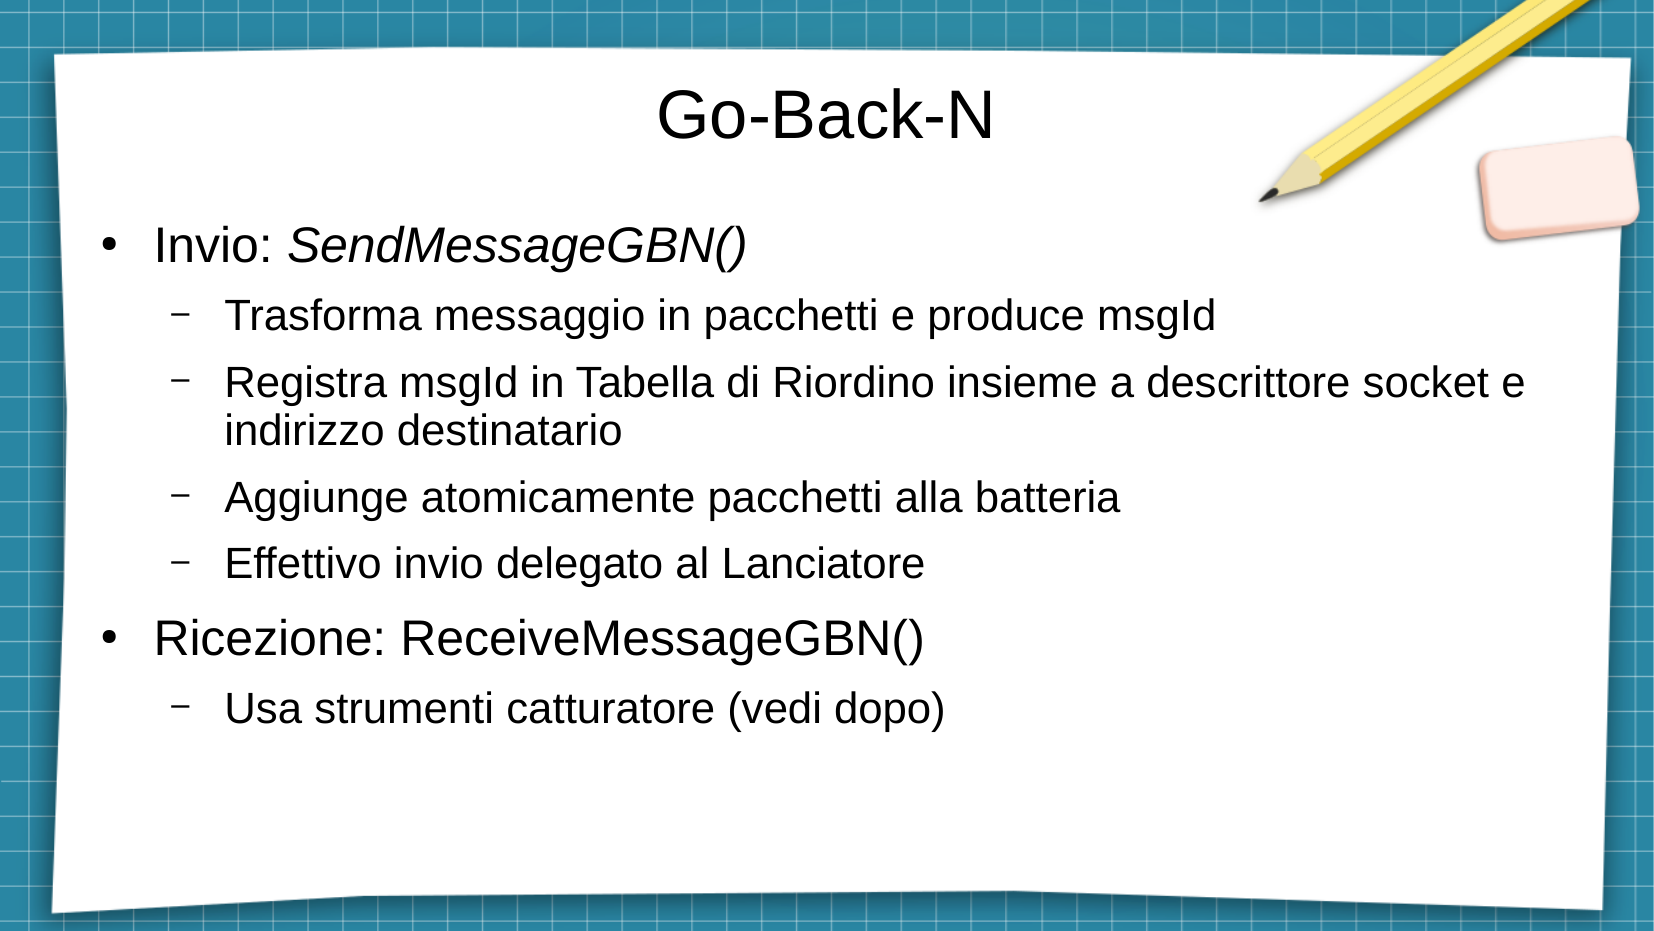

# Go-Back-N
Invio: SendMessageGBN()
Trasforma messaggio in pacchetti e produce msgId
Registra msgId in Tabella di Riordino insieme a descrittore socket e indirizzo destinatario
Aggiunge atomicamente pacchetti alla batteria
Effettivo invio delegato al Lanciatore
Ricezione: ReceiveMessageGBN()
Usa strumenti catturatore (vedi dopo)